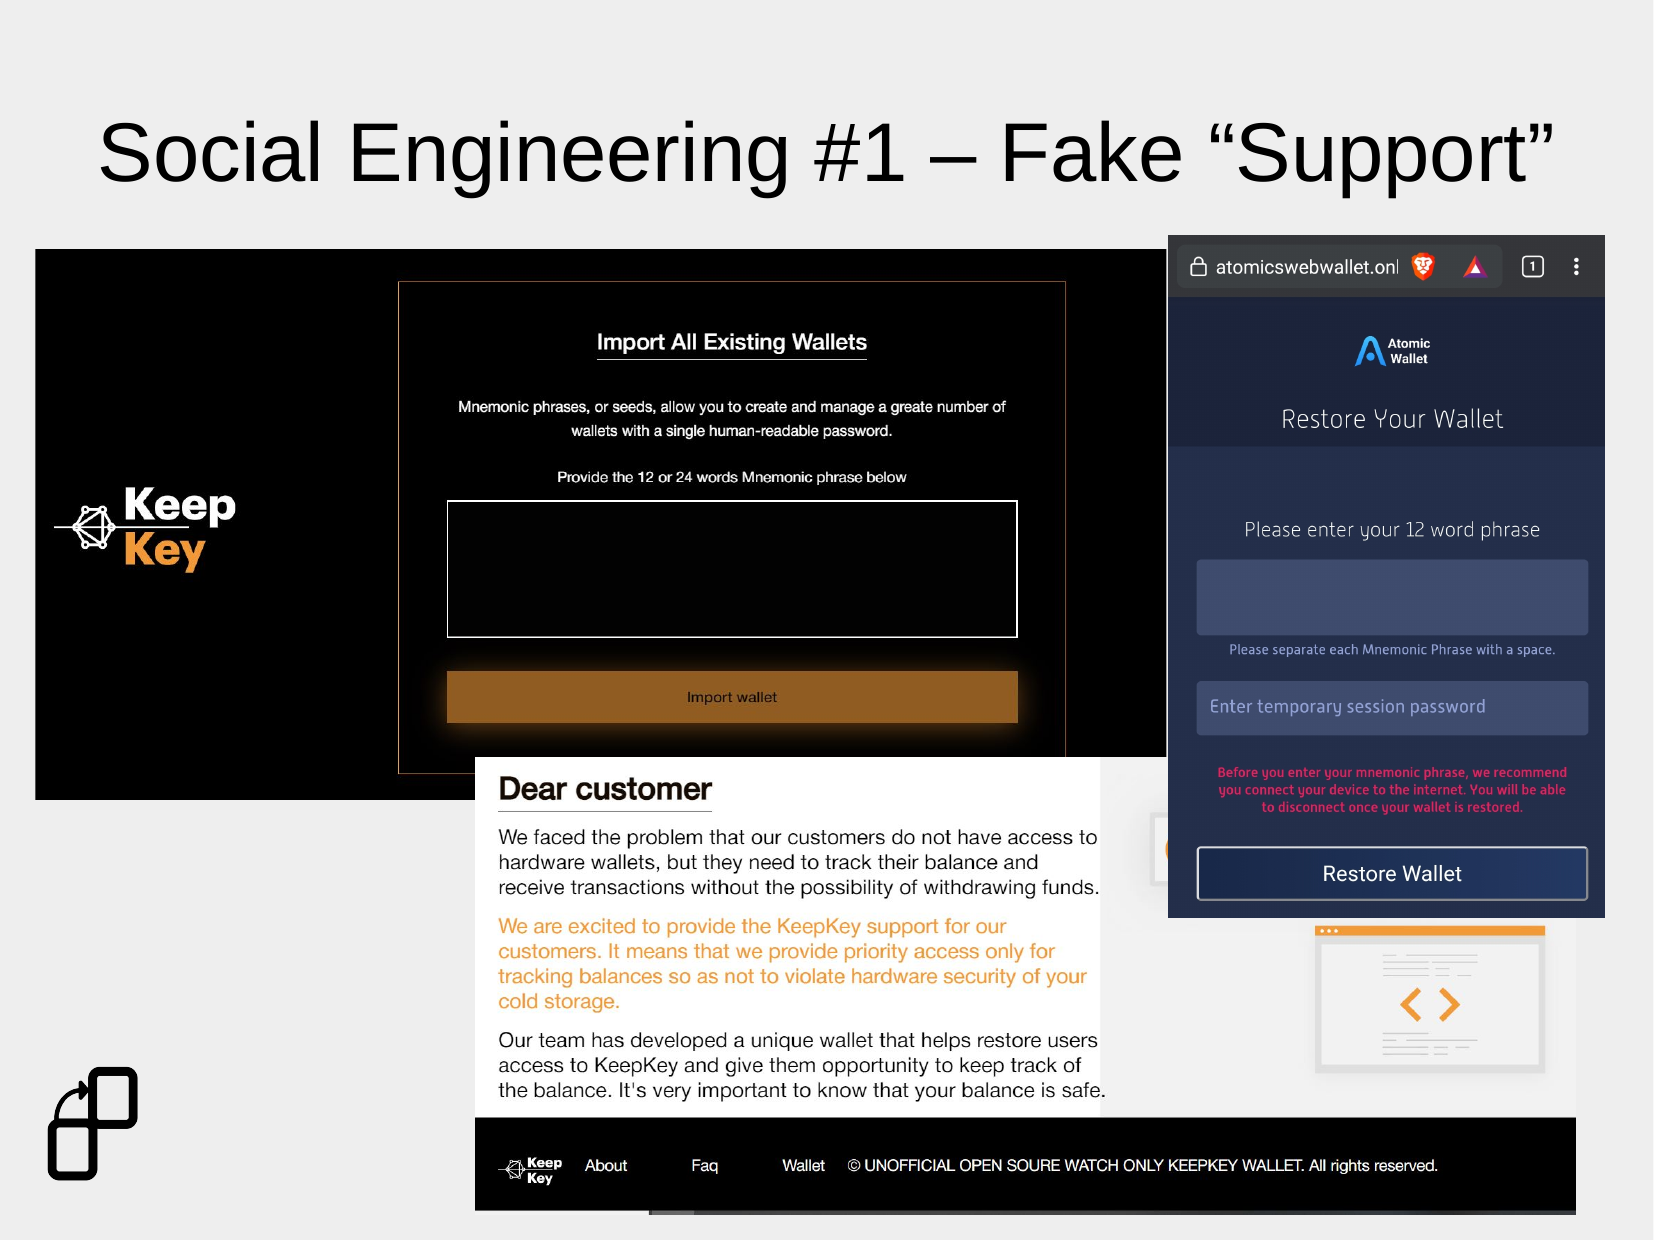

# Social Engineering #1 – Fake “Support”